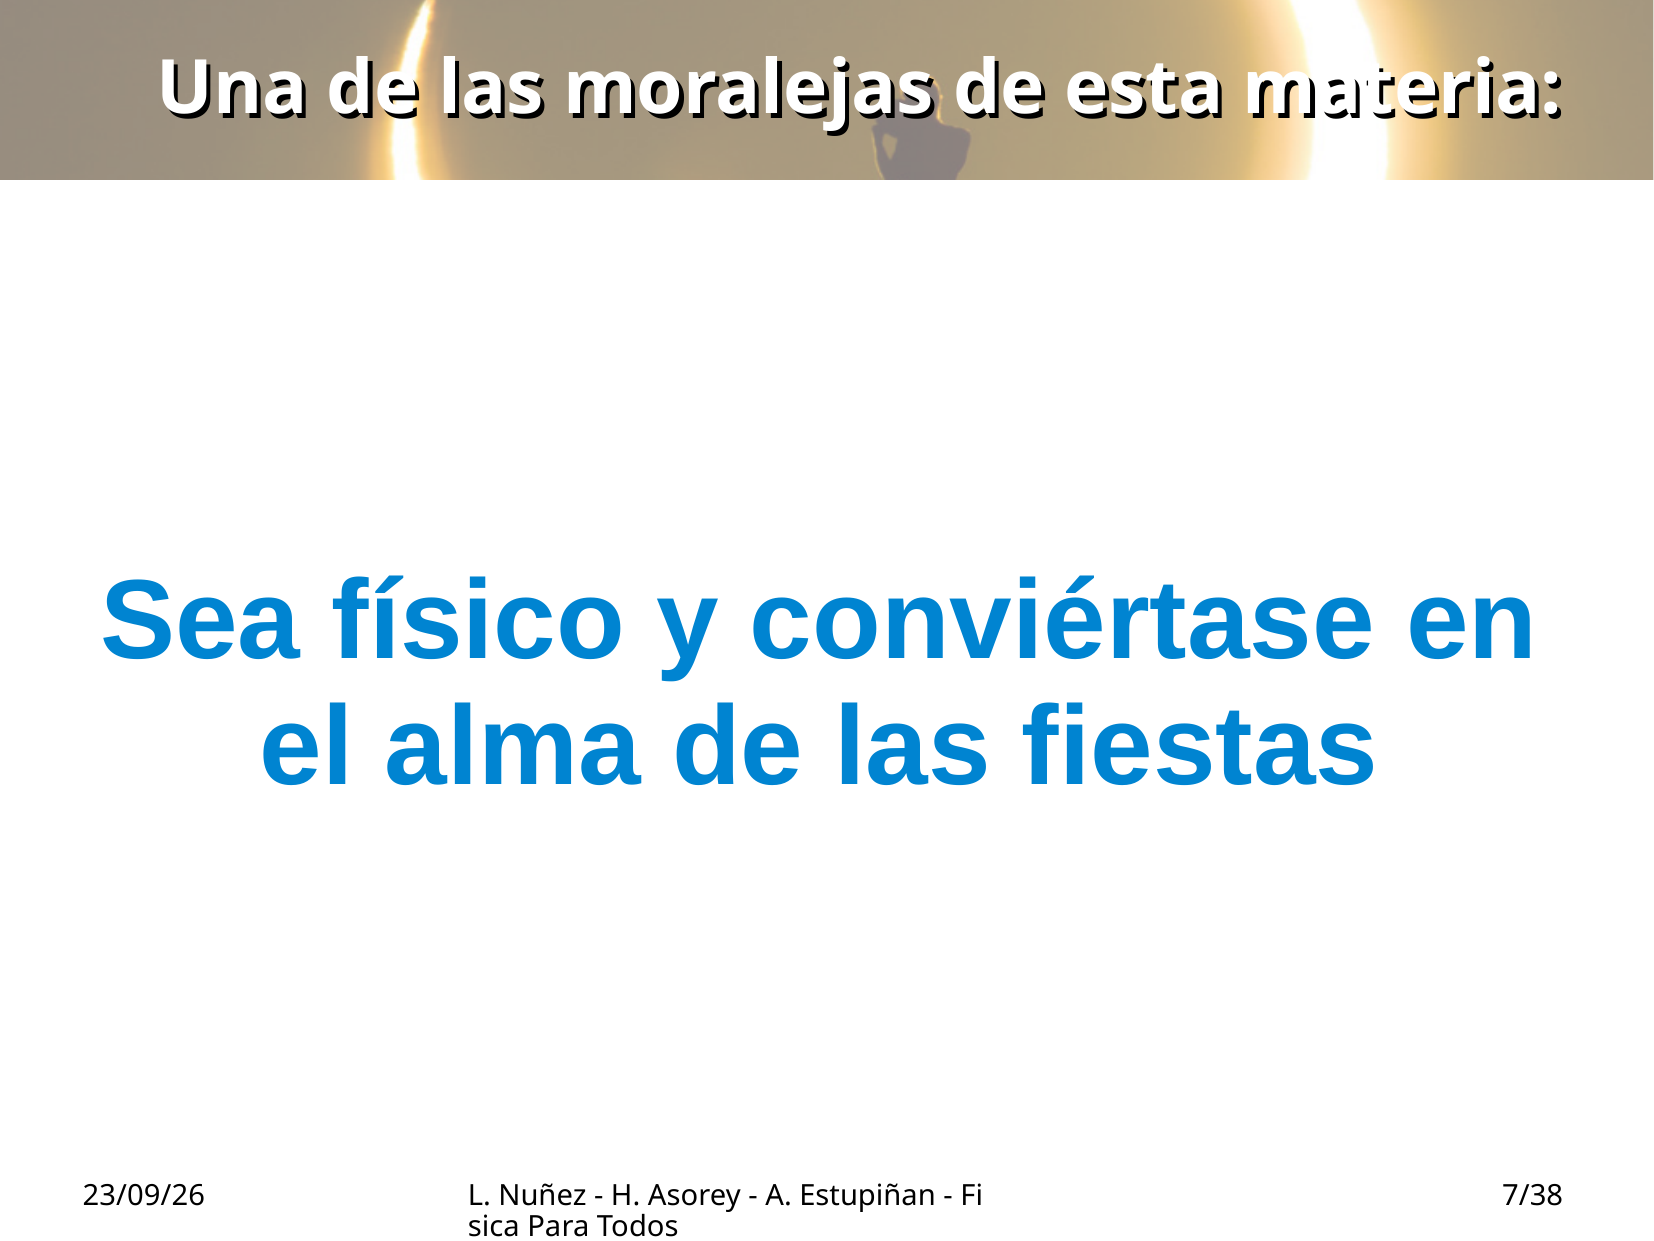

Una de las moralejas de esta materia:
# Sea físico y conviértase en el alma de las fiestas
L. Nuñez - H. Asorey - A. Estupiñan - Fisica Para Todos
7